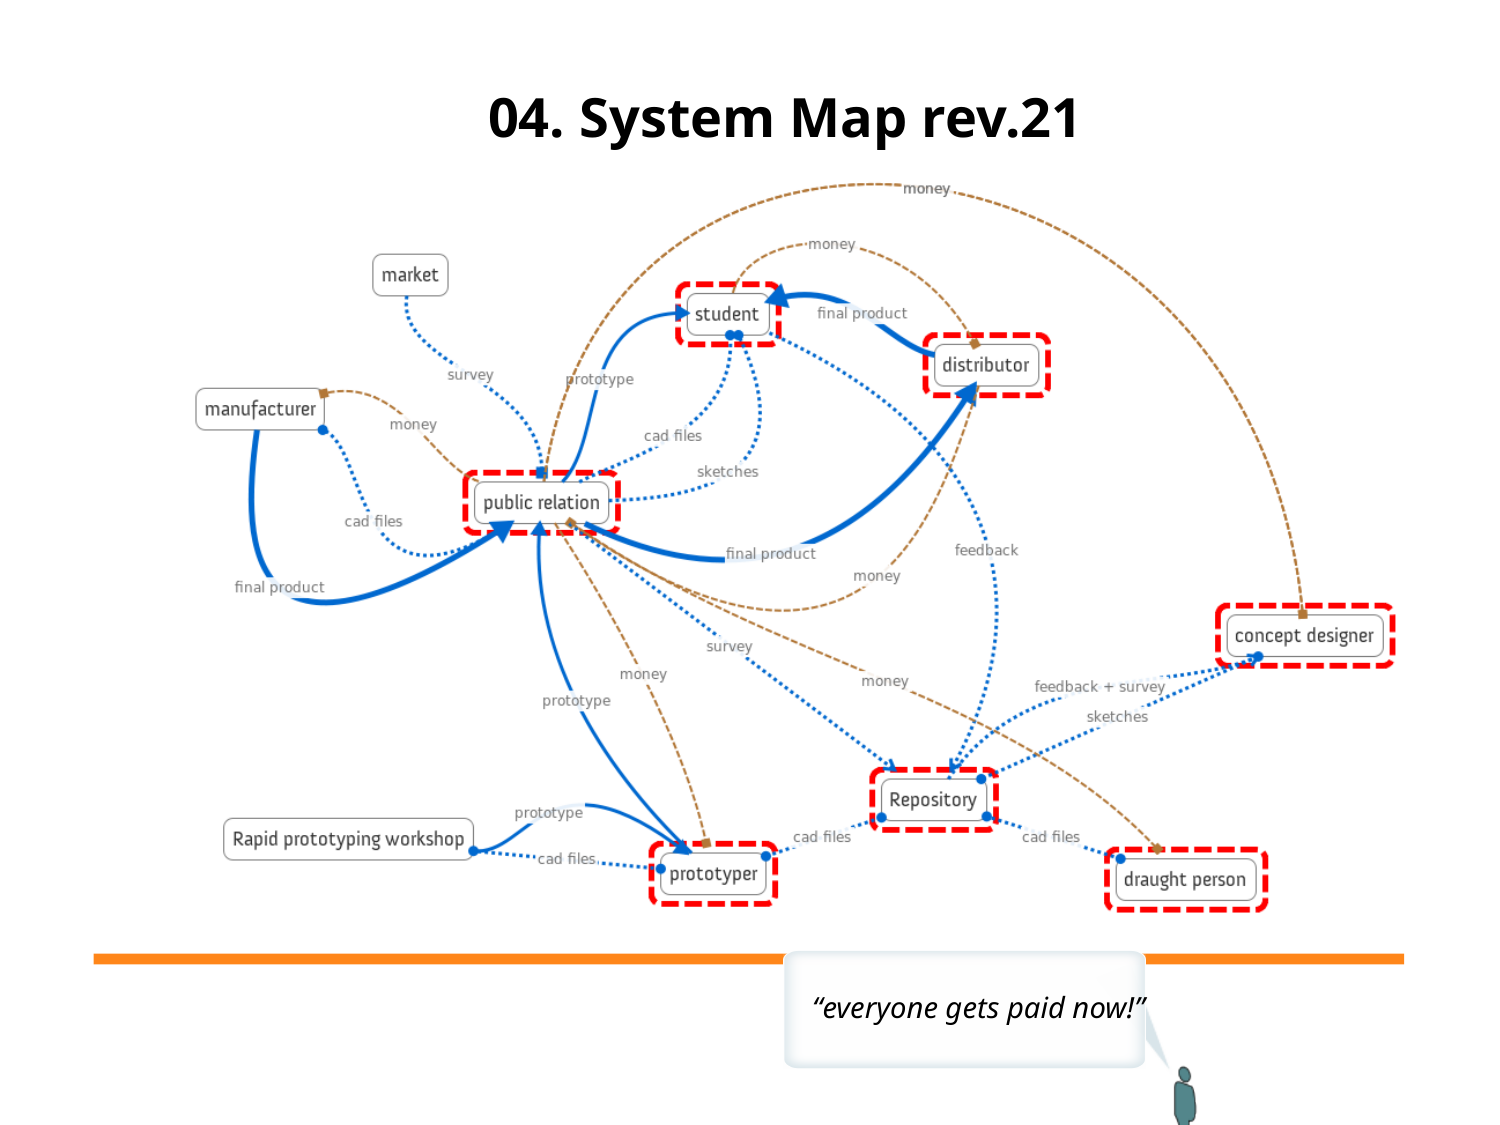

# 04. System Map rev.21
“everyone gets paid now!”